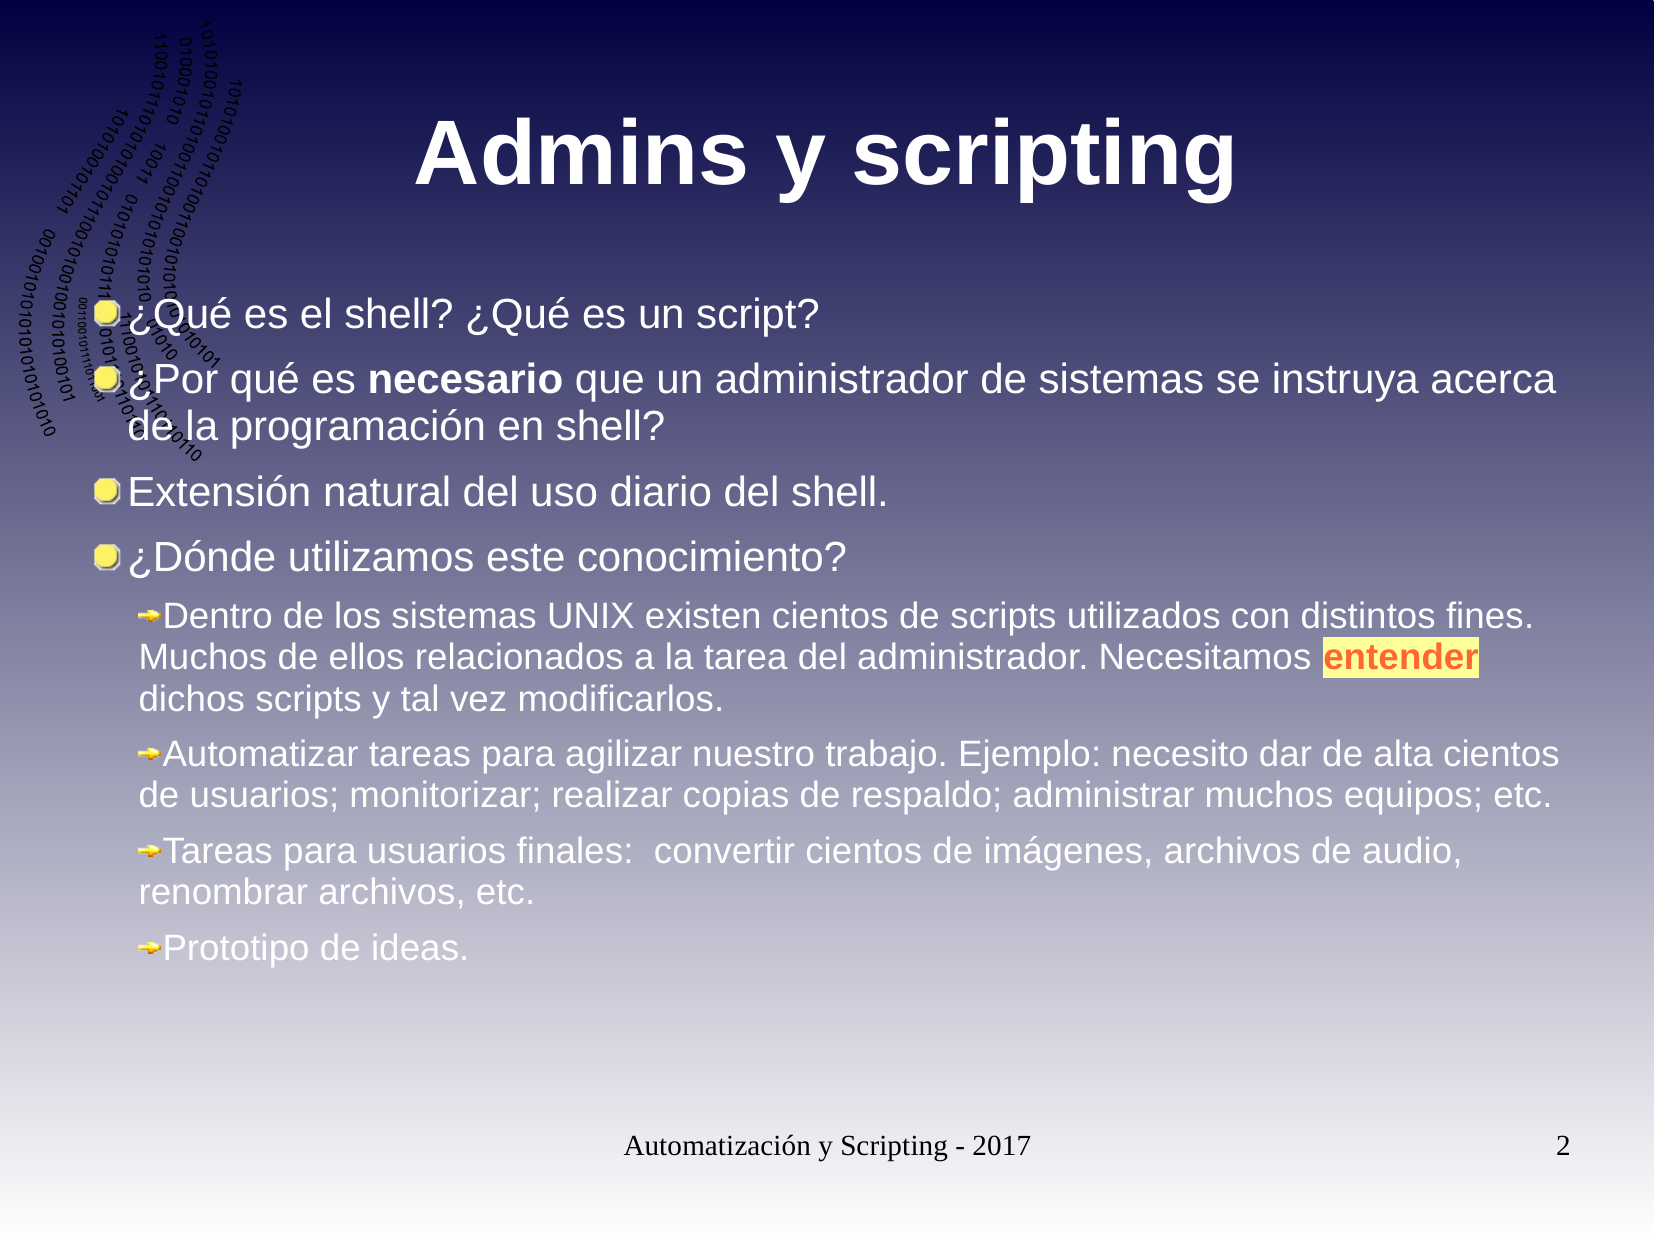

# Admins y scripting
¿Qué es el shell? ¿Qué es un script?
¿Por qué es necesario que un administrador de sistemas se instruya acerca de la programación en shell?
Extensión natural del uso diario del shell.
¿Dónde utilizamos este conocimiento?
 Dentro de los sistemas UNIX existen cientos de scripts utilizados con distintos fines. Muchos de ellos relacionados a la tarea del administrador. Necesitamos entender dichos scripts y tal vez modificarlos.
 Automatizar tareas para agilizar nuestro trabajo. Ejemplo: necesito dar de alta cientos de usuarios; monitorizar; realizar copias de respaldo; administrar muchos equipos; etc.
 Tareas para usuarios finales: convertir cientos de imágenes, archivos de audio, renombrar archivos, etc.
 Prototipo de ideas.
Automatización y Scripting - 2017
2